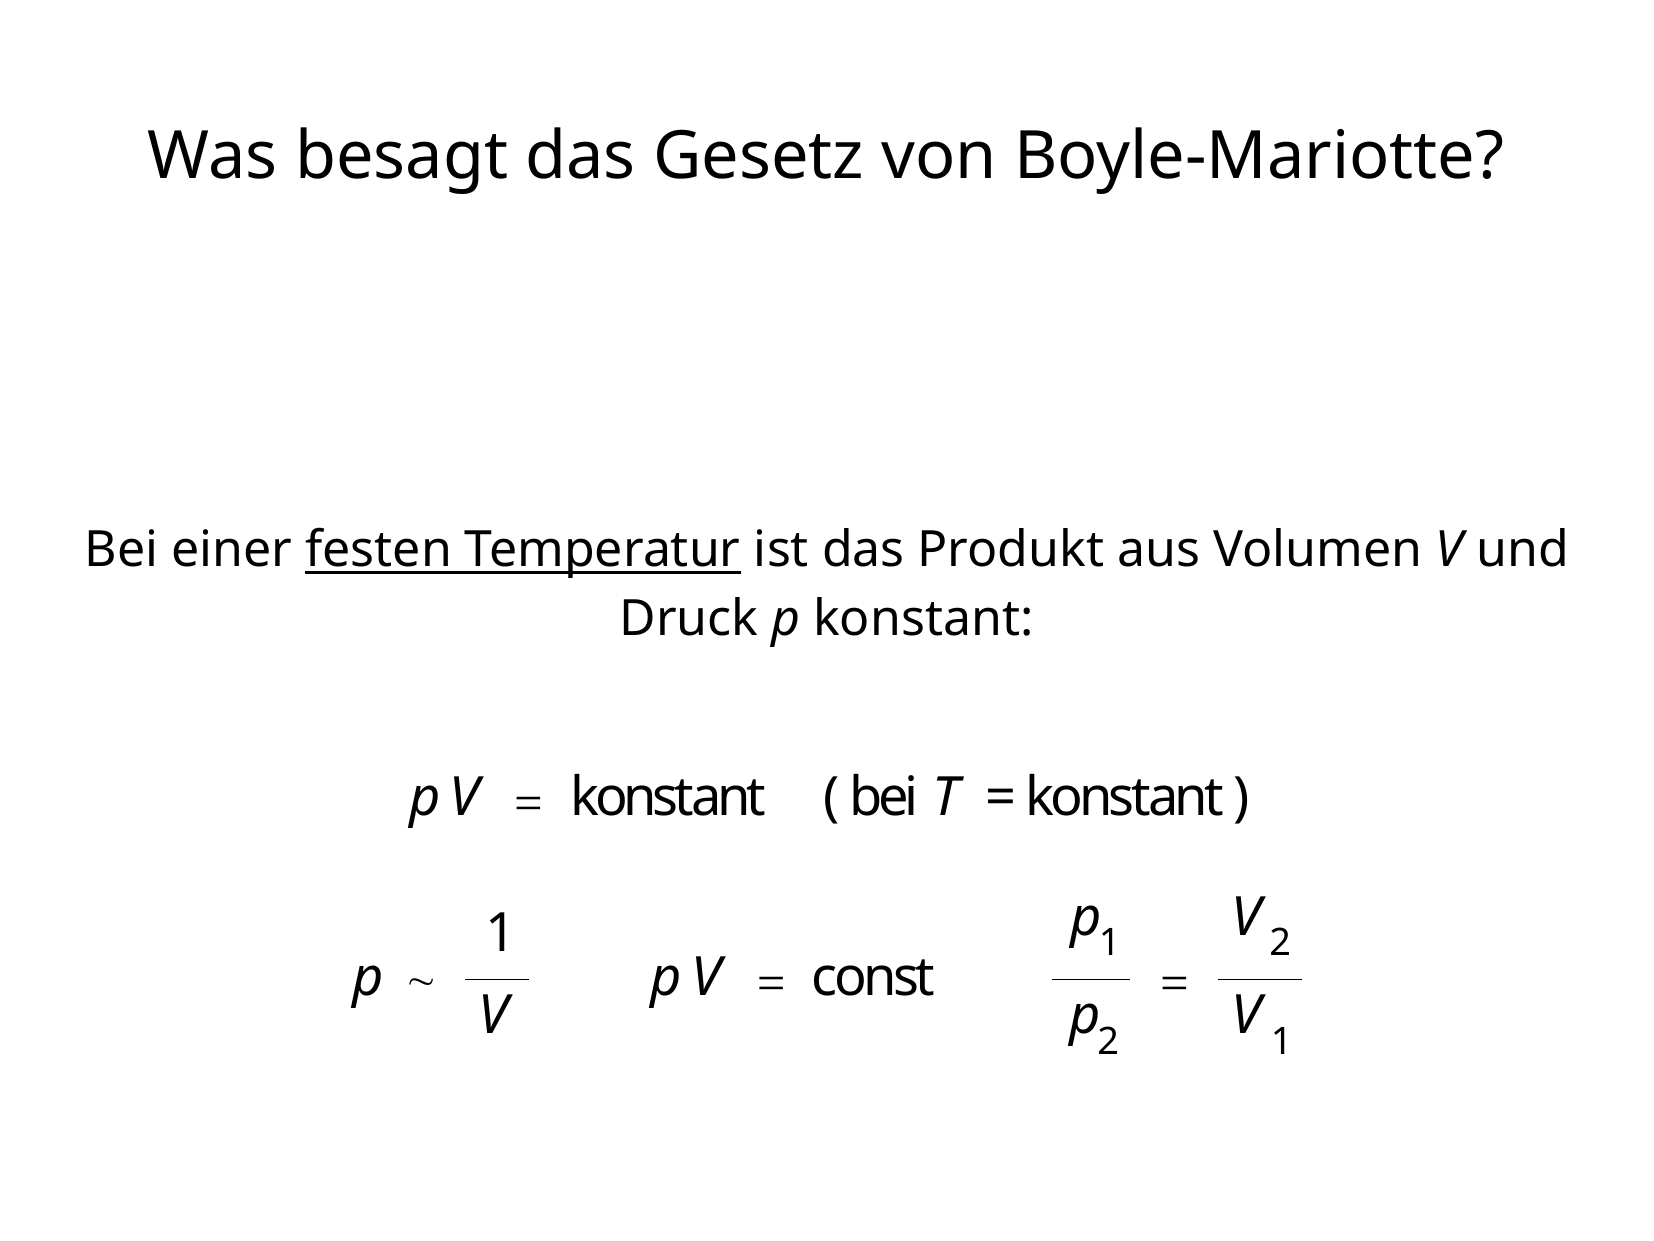

# Was besagt das Gesetz von Boyle-Mariotte?
Bei einer festen Temperatur ist das Produkt aus Volumen V und Druck p konstant: